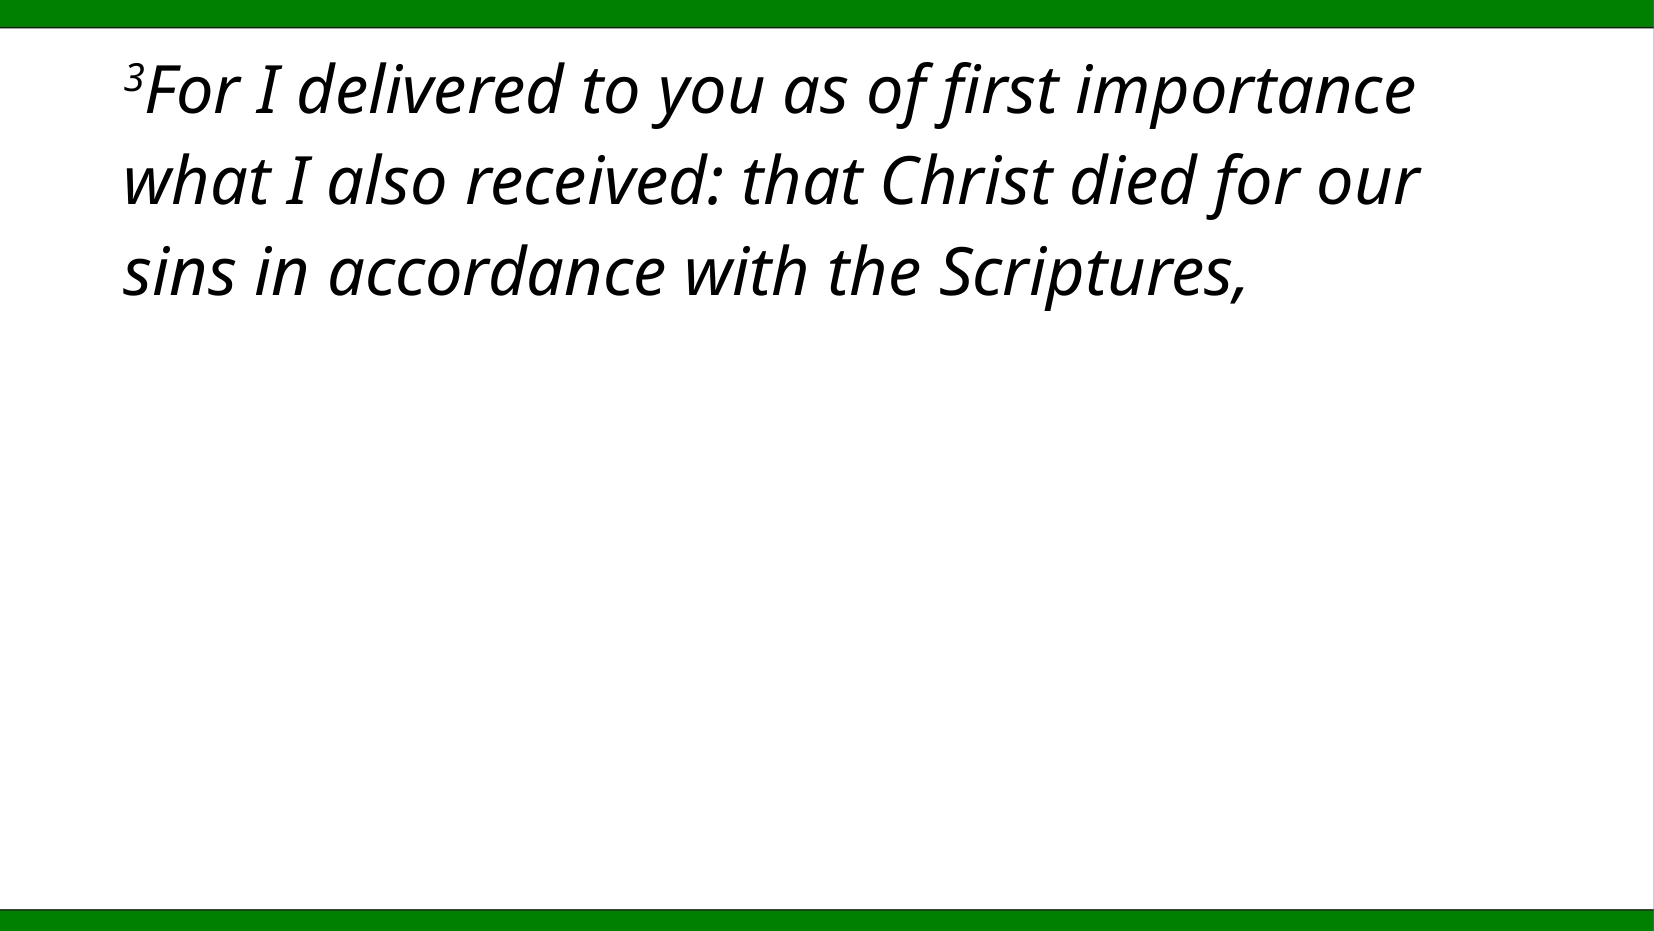

3For I delivered to you as of first importance what I also received: that Christ died for our sins in accordance with the Scriptures,